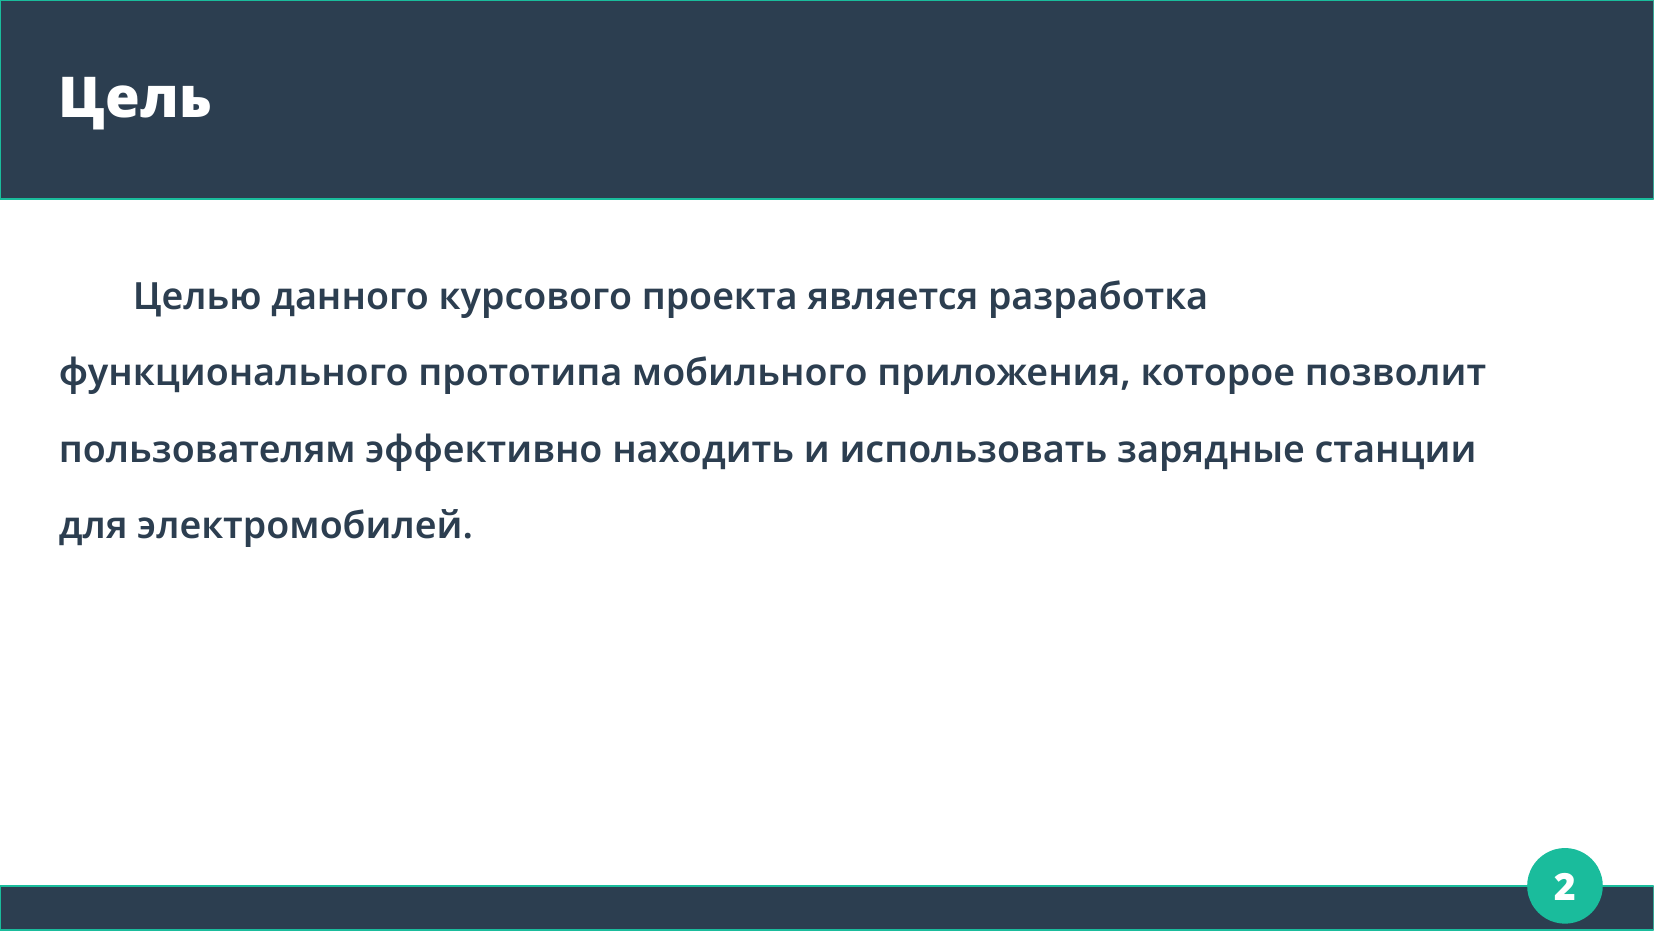

# Цель
Целью данного курсового проекта является разработка функционального прототипа мобильного приложения, которое позволит пользователям эффективно находить и использовать зарядные станции для электромобилей.
2